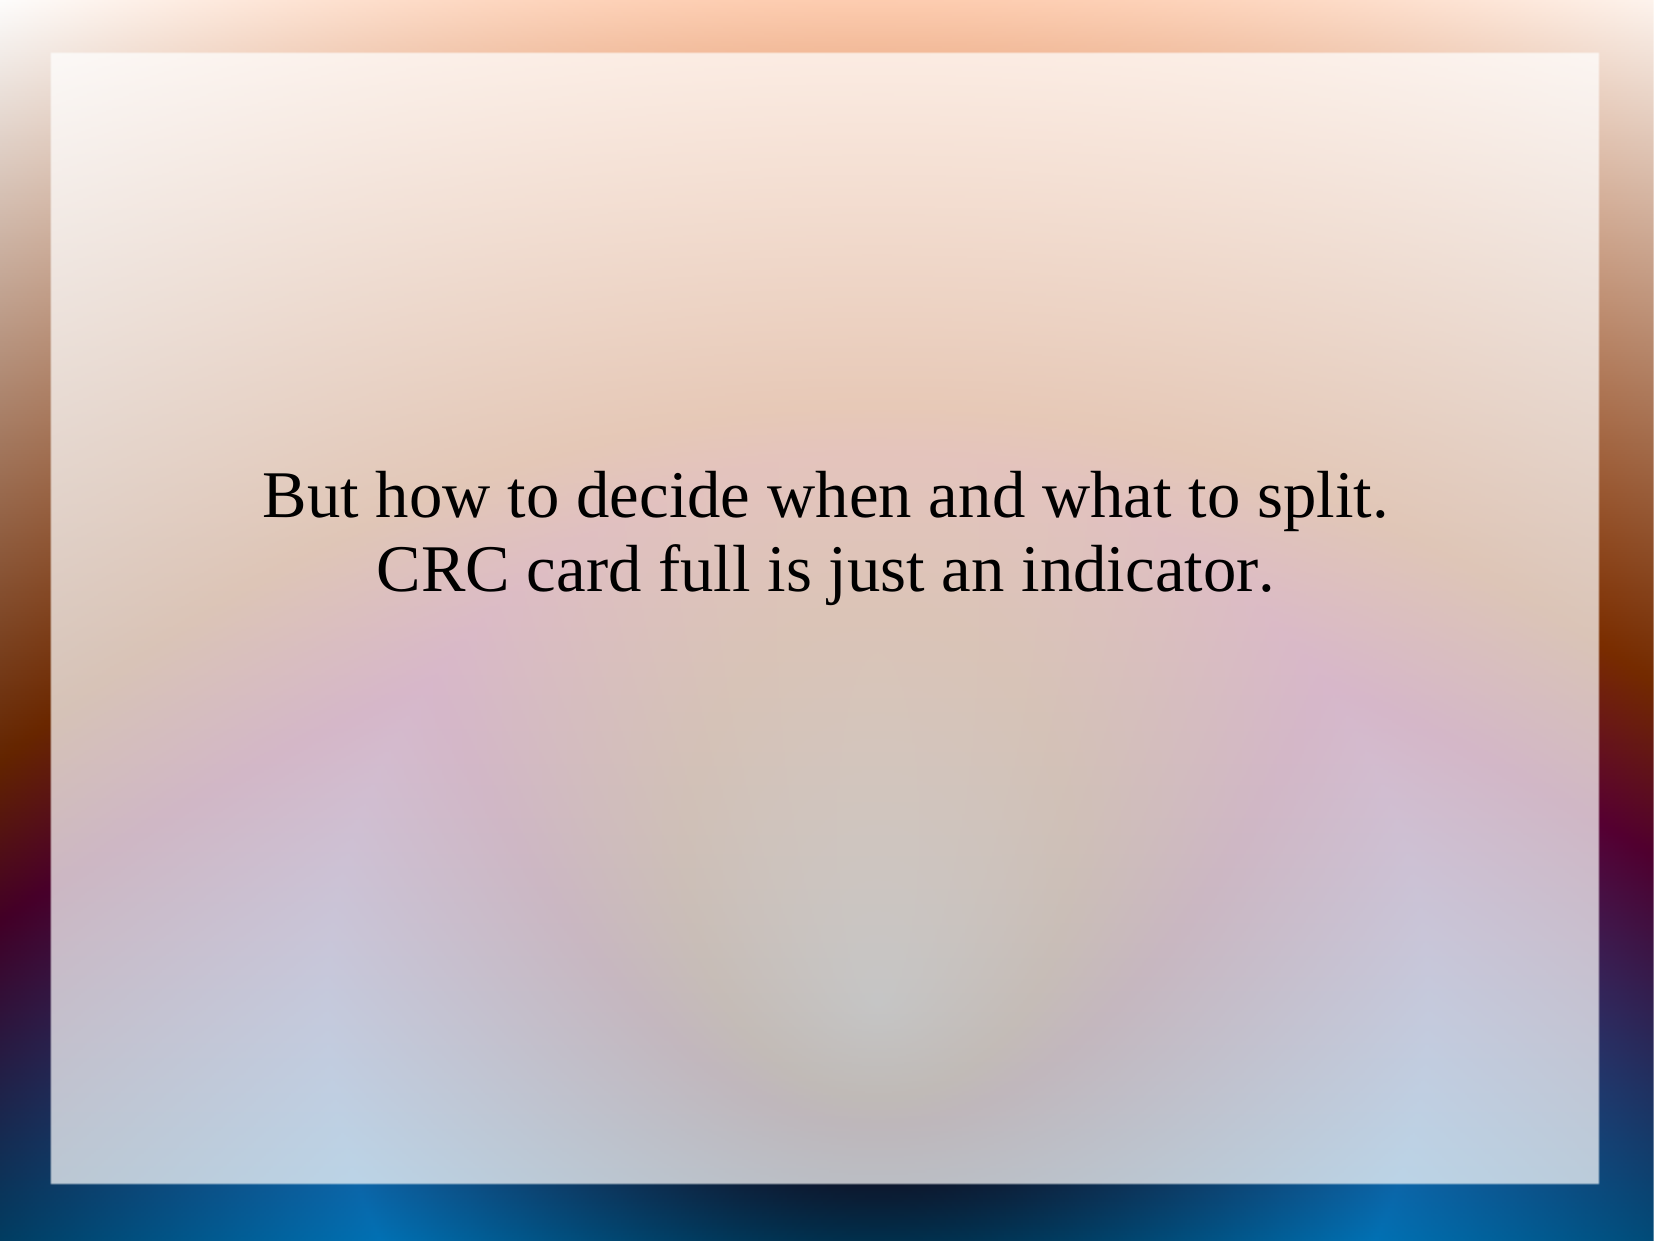

# But how to decide when and what to split.
CRC card full is just an indicator.